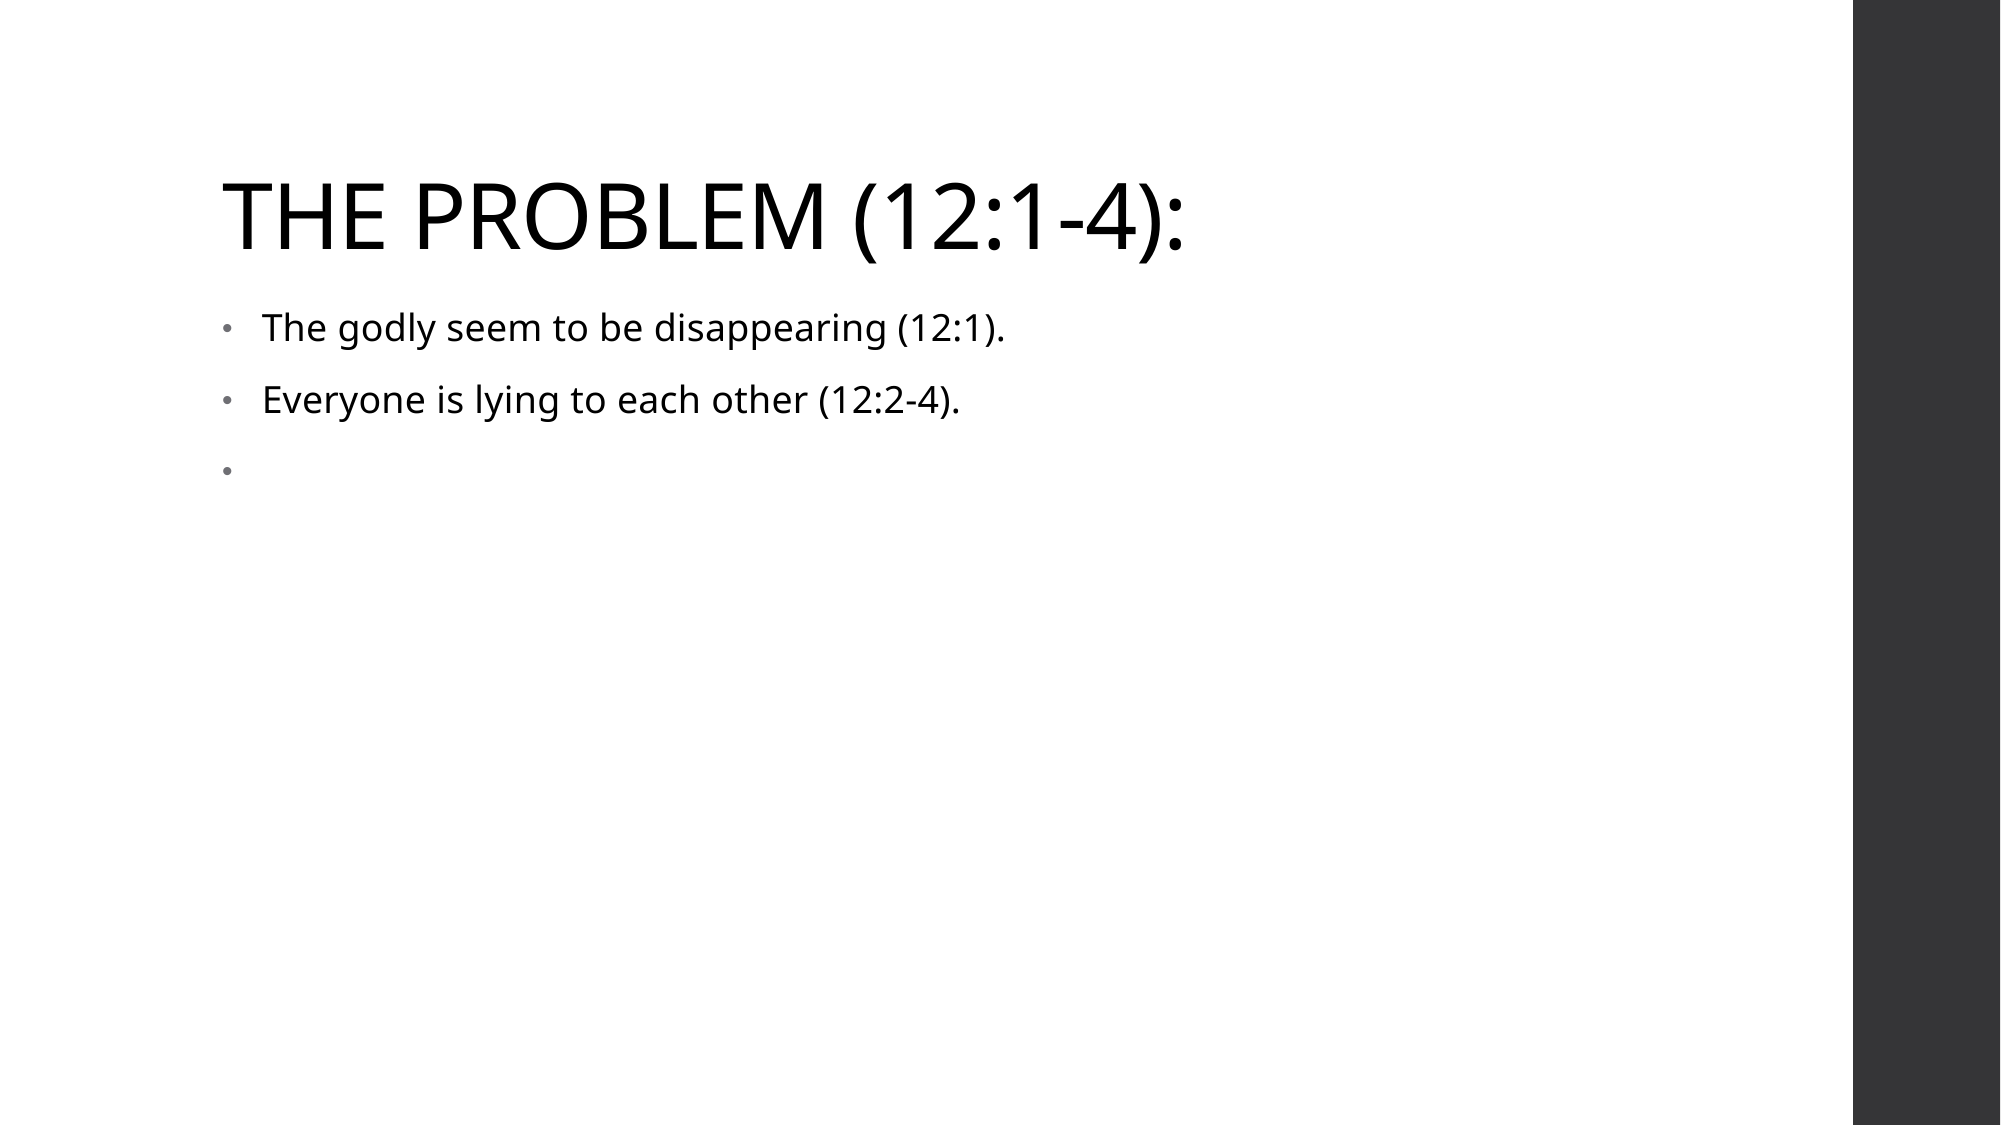

# THE PROBLEM (12:1-4):
 The godly seem to be disappearing (12:1).
 Everyone is lying to each other (12:2-4).